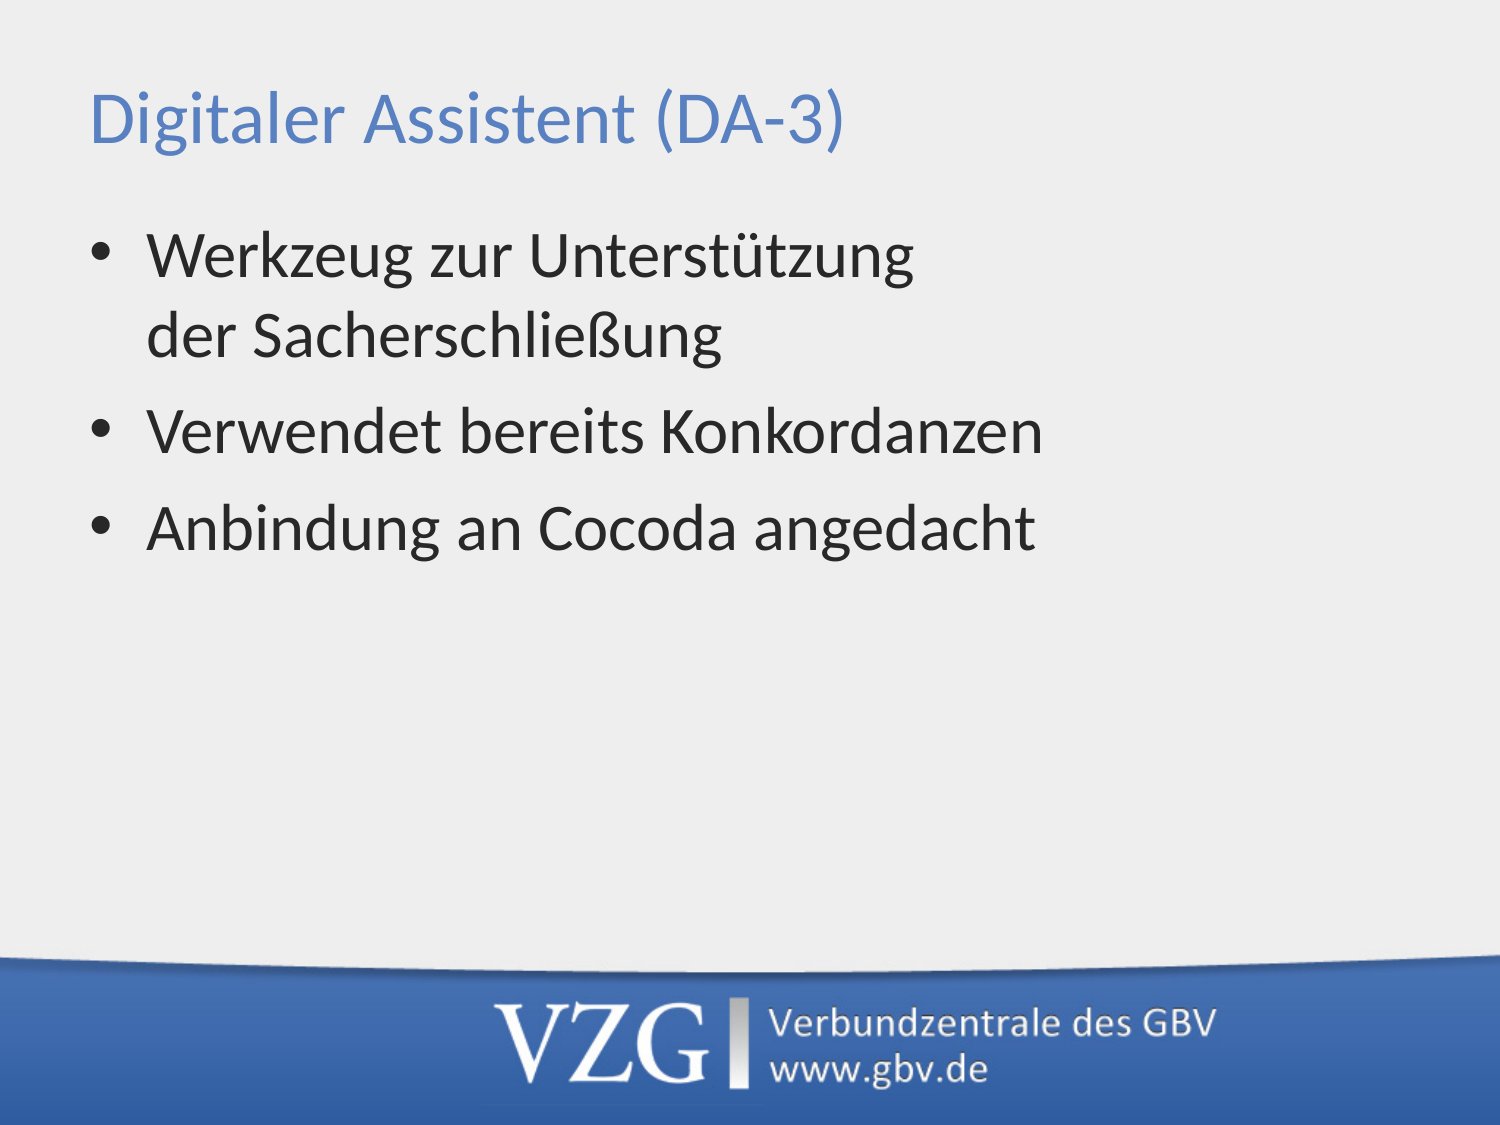

# Digitaler Assistent (DA-3)
Werkzeug zur Unterstützung
der Sacherschließung
Verwendet bereits Konkordanzen
Anbindung an Cocoda angedacht